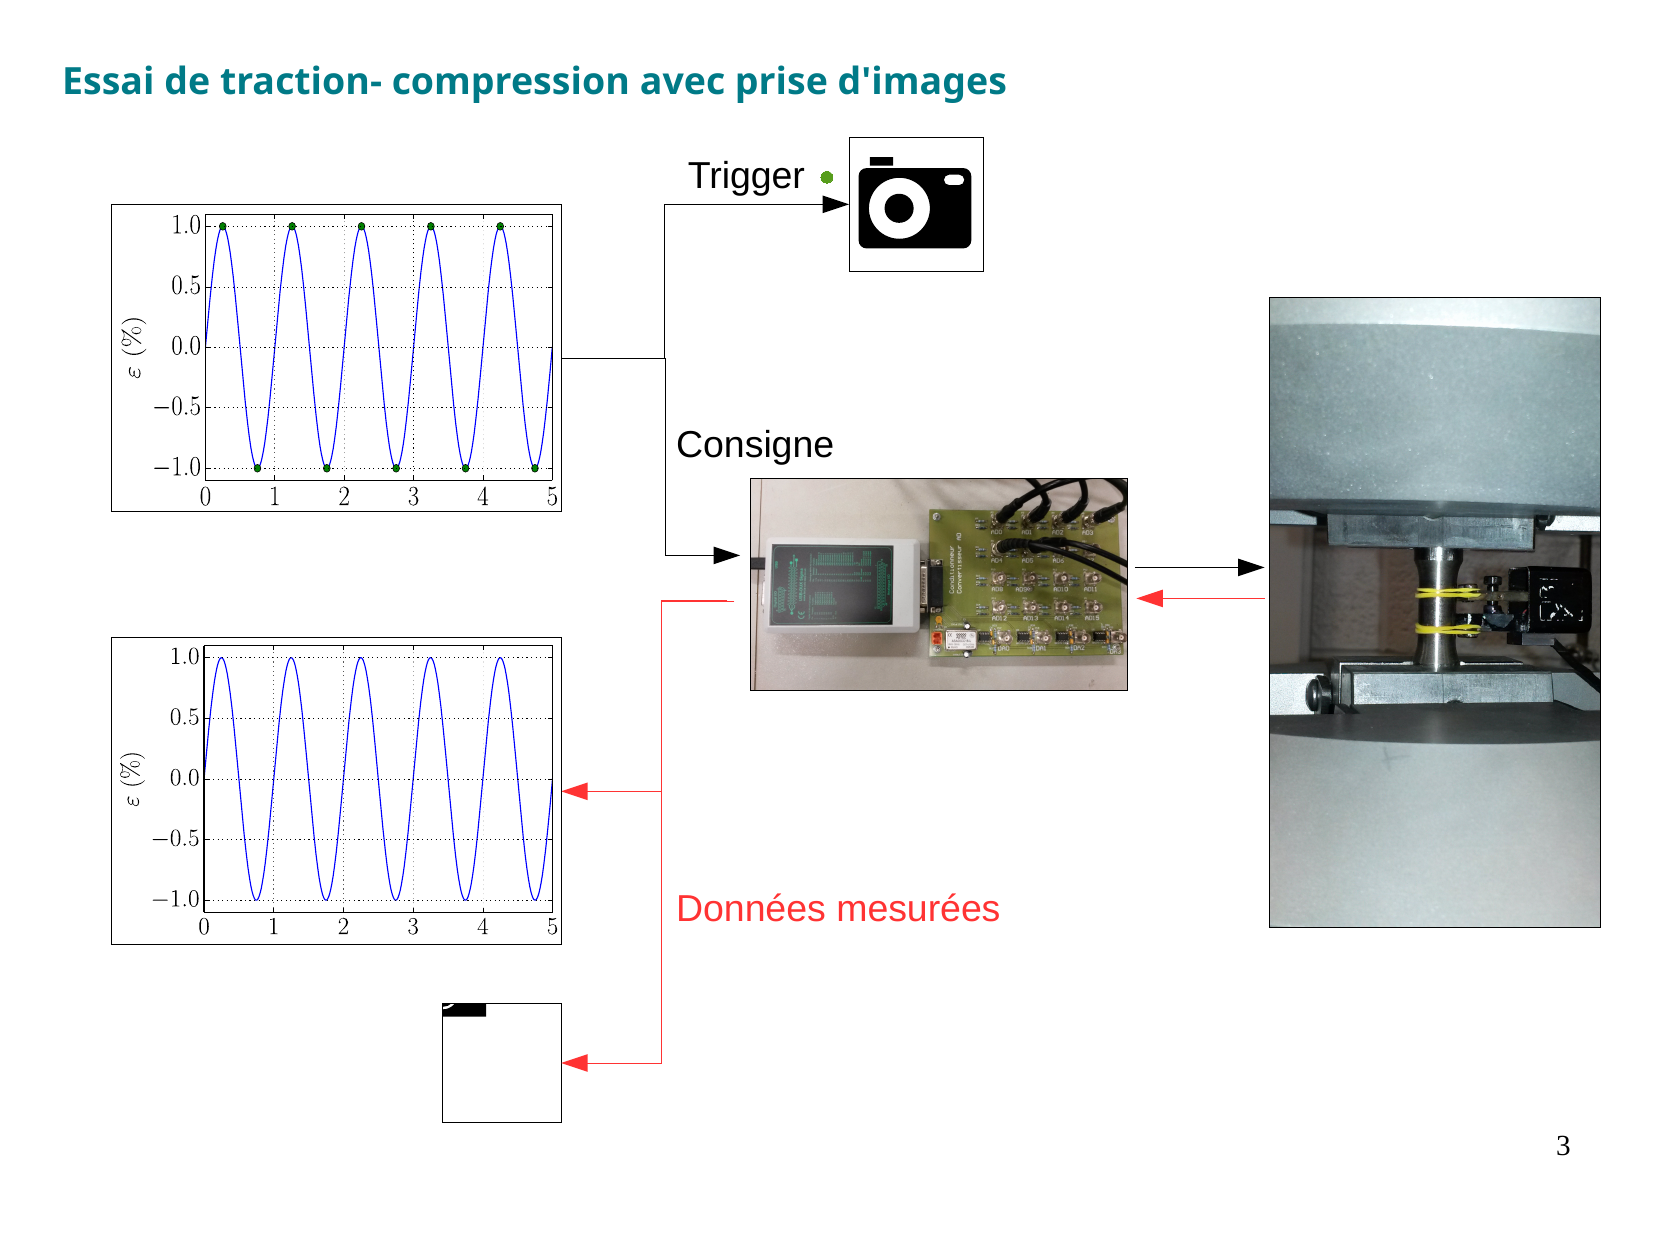

Essai de traction- compression avec prise d'images
Trigger
Consigne
Données mesurées
3